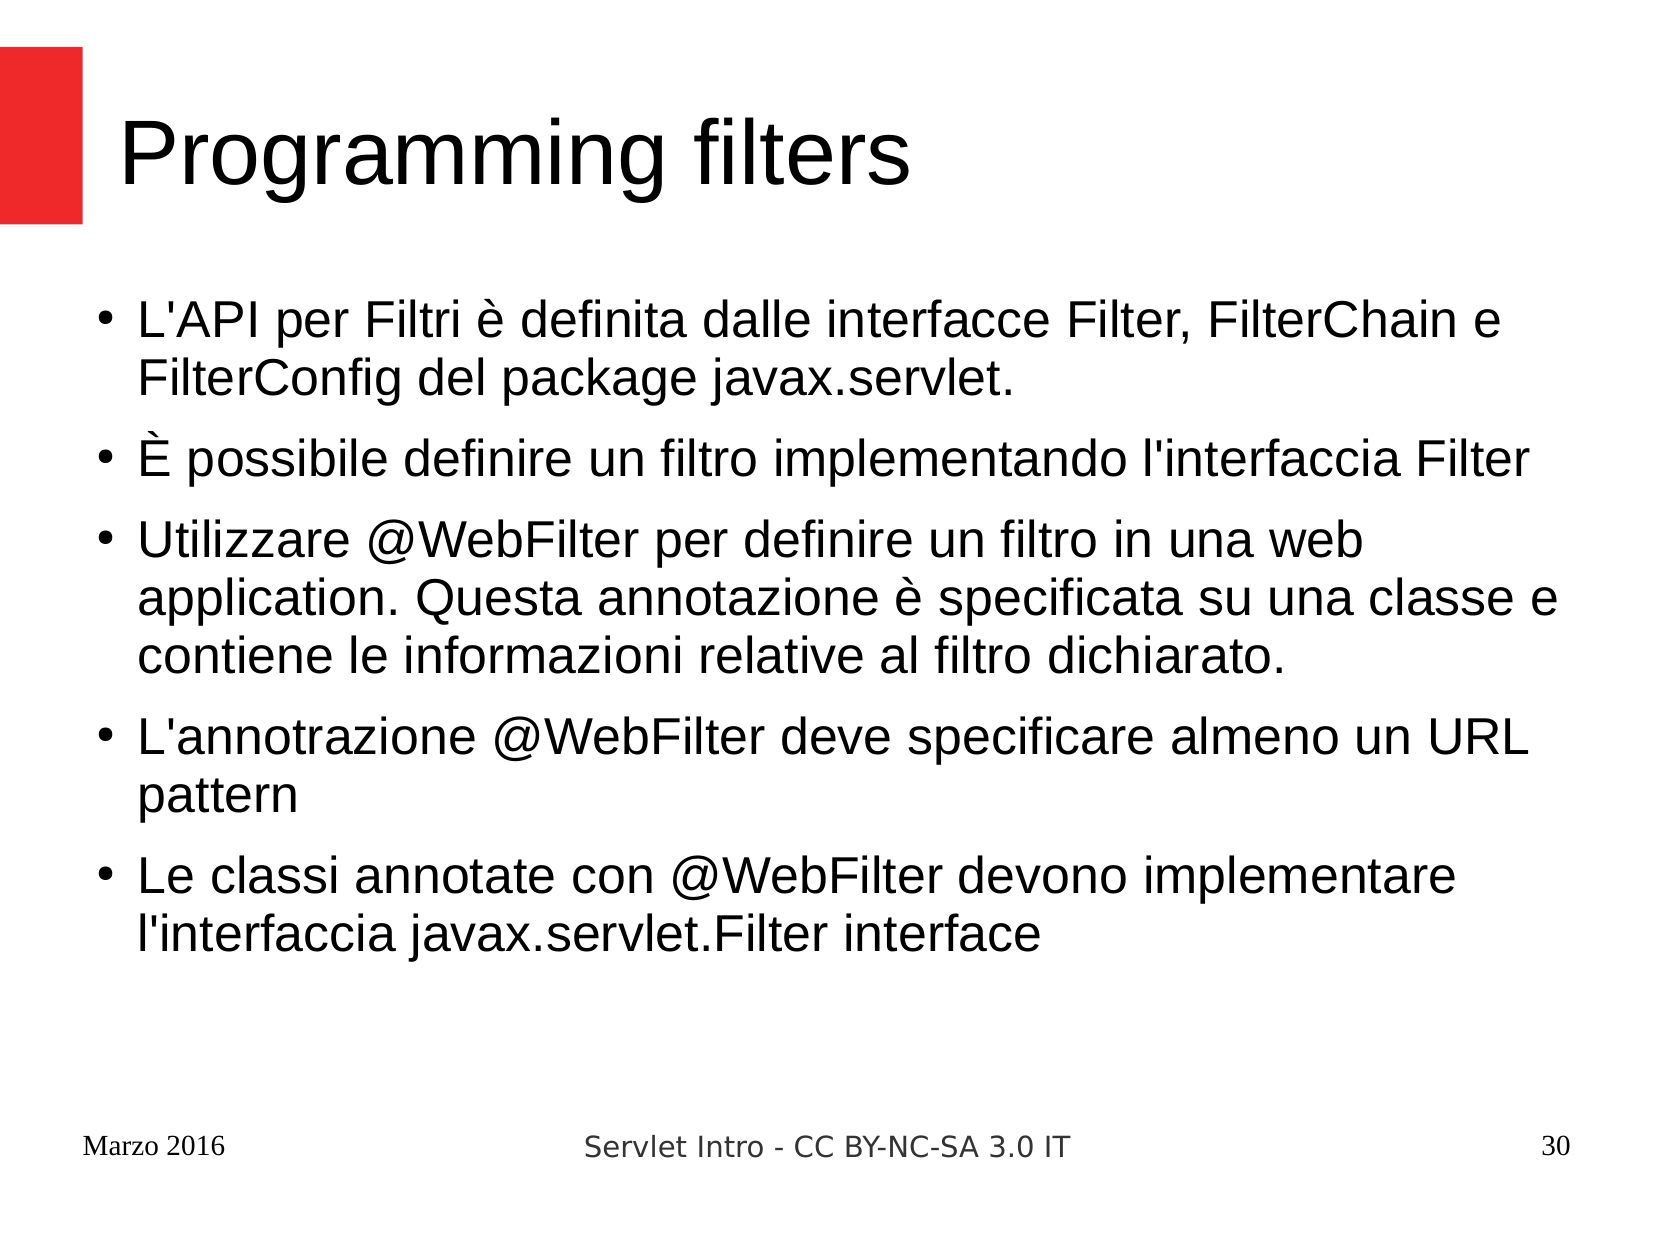

# Programming filters
L'API per Filtri è definita dalle interfacce Filter, FilterChain e FilterConfig del package javax.servlet.
È possibile definire un filtro implementando l'interfaccia Filter
Utilizzare @WebFilter per definire un filtro in una web application. Questa annotazione è specificata su una classe e contiene le informazioni relative al filtro dichiarato.
L'annotrazione @WebFilter deve specificare almeno un URL pattern
Le classi annotate con @WebFilter devono implementare l'interfaccia javax.servlet.Filter interface
Your Date Here
Your Footer Here
30